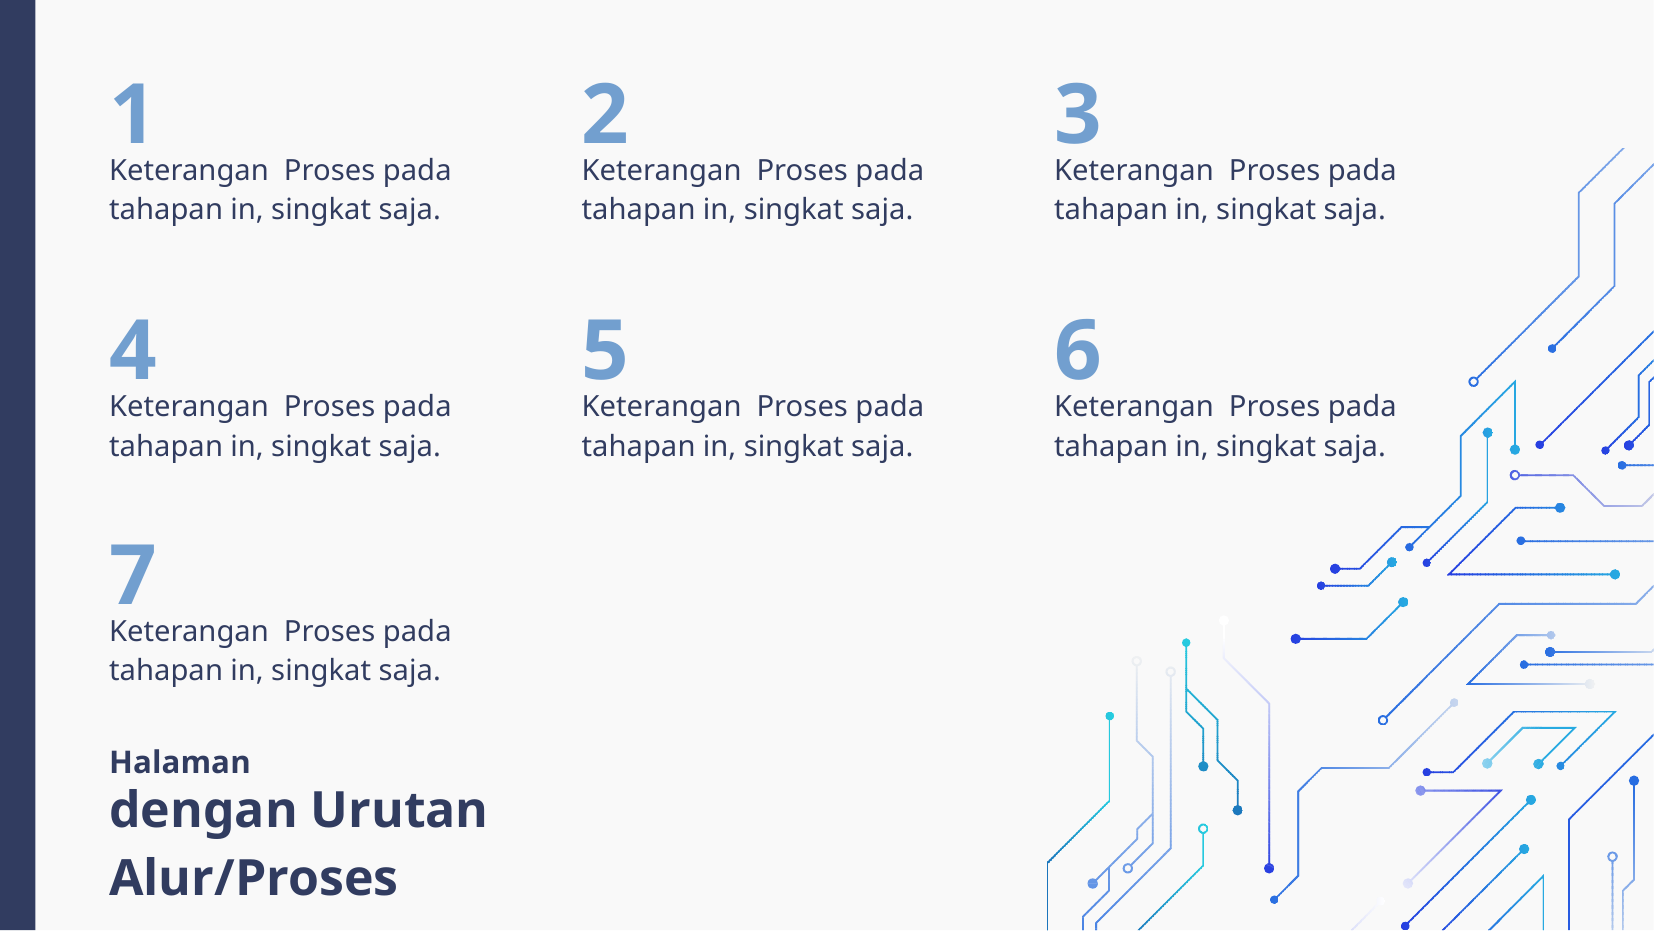

1
Keterangan Proses pada
tahapan in, singkat saja.
2
Keterangan Proses pada
tahapan in, singkat saja.
3
Keterangan Proses pada
tahapan in, singkat saja.
4
Keterangan Proses pada
tahapan in, singkat saja.
5
Keterangan Proses pada
tahapan in, singkat saja.
6
Keterangan Proses pada
tahapan in, singkat saja.
7
Keterangan Proses pada
tahapan in, singkat saja.
Halaman
dengan Urutan Alur/Proses